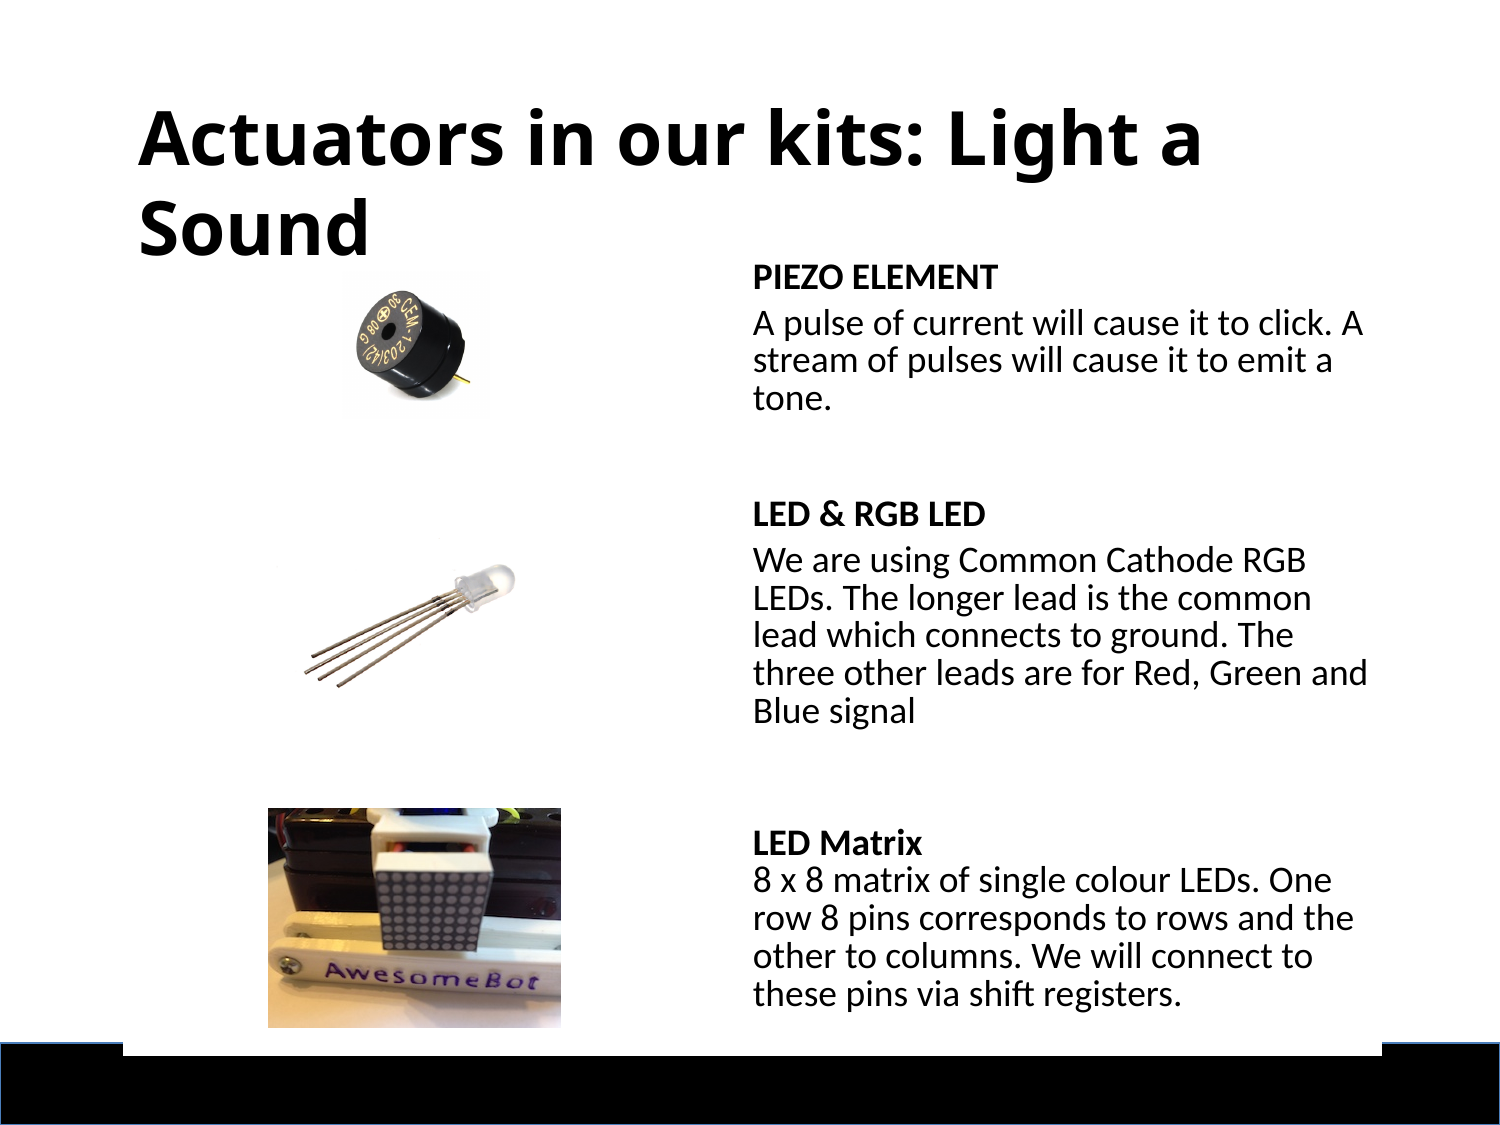

# Actuators in our kits: Light a Sound
| | PIEZO ELEMENT A pulse of current will cause it to click. A stream of pulses will cause it to emit a tone. |
| --- | --- |
| | LED & RGB LED We are using Common Cathode RGB LEDs. The longer lead is the common lead which connects to ground. The three other leads are for Red, Green and Blue signal |
| | LED Matrix 8 x 8 matrix of single colour LEDs. One row 8 pins corresponds to rows and the other to columns. We will connect to these pins via shift registers. |